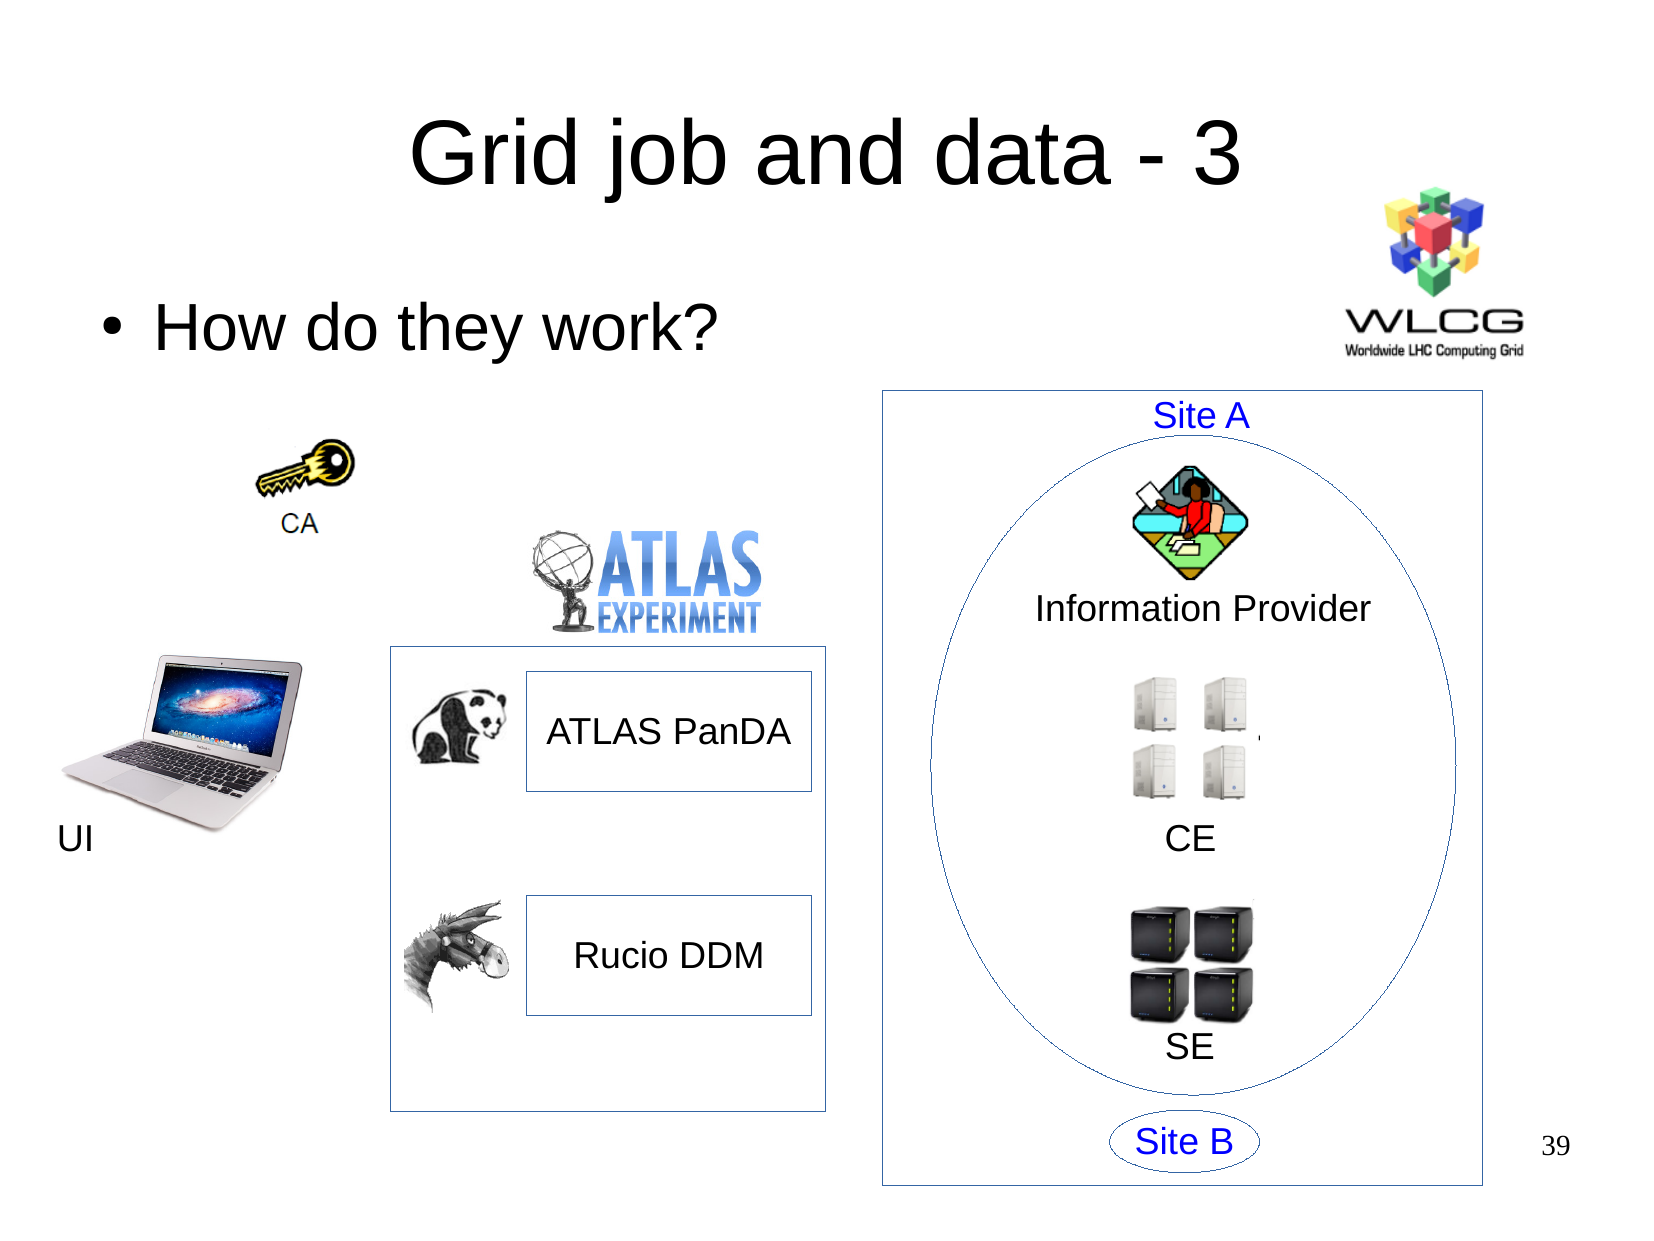

# Grid job and data - 3
How do they work?
Site A
Information Provider
ATLAS PanDA
UI
CE
Rucio DDM
SE
Site B
39